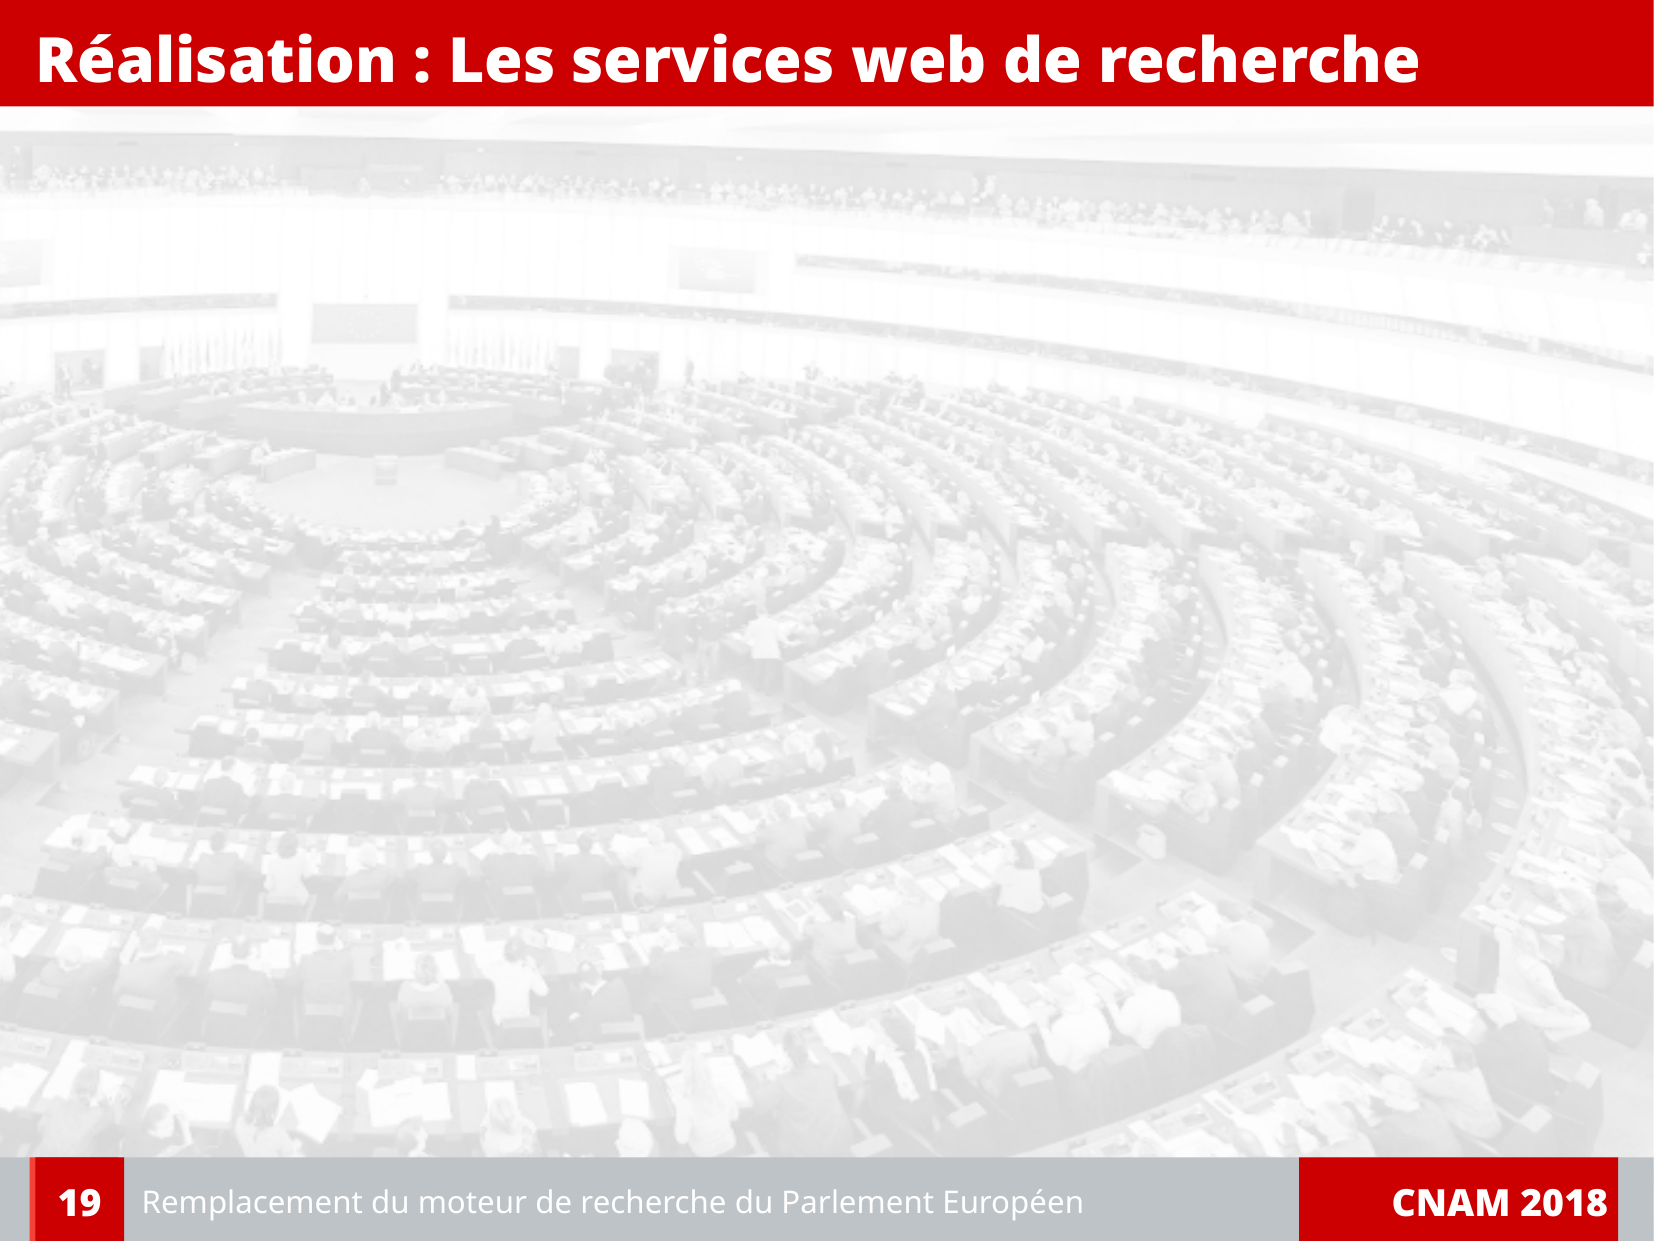

# Réalisation : Les services web de recherche
19
Remplacement du moteur de recherche du Parlement Européen